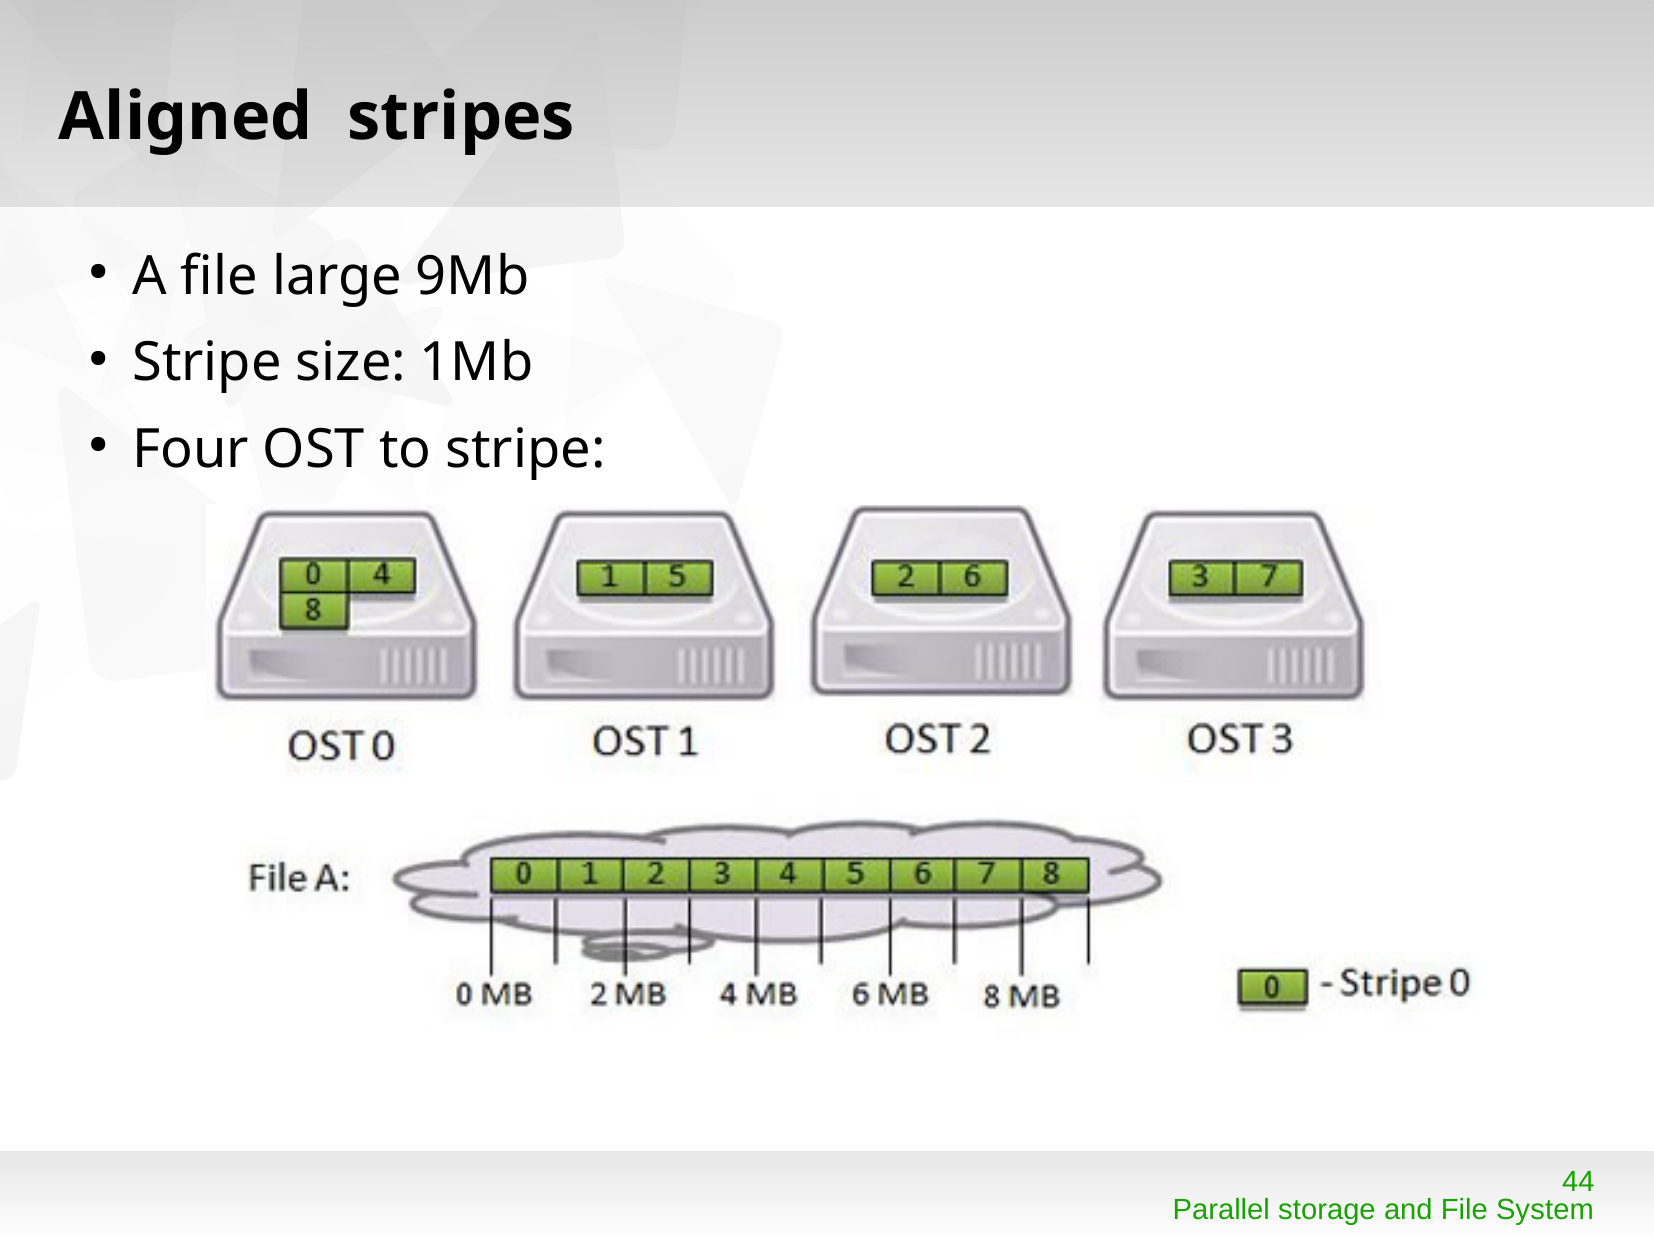

# Aligned stripes
A file large 9Mb
Stripe size: 1Mb
Four OST to stripe:
44
Parallel storage and File System